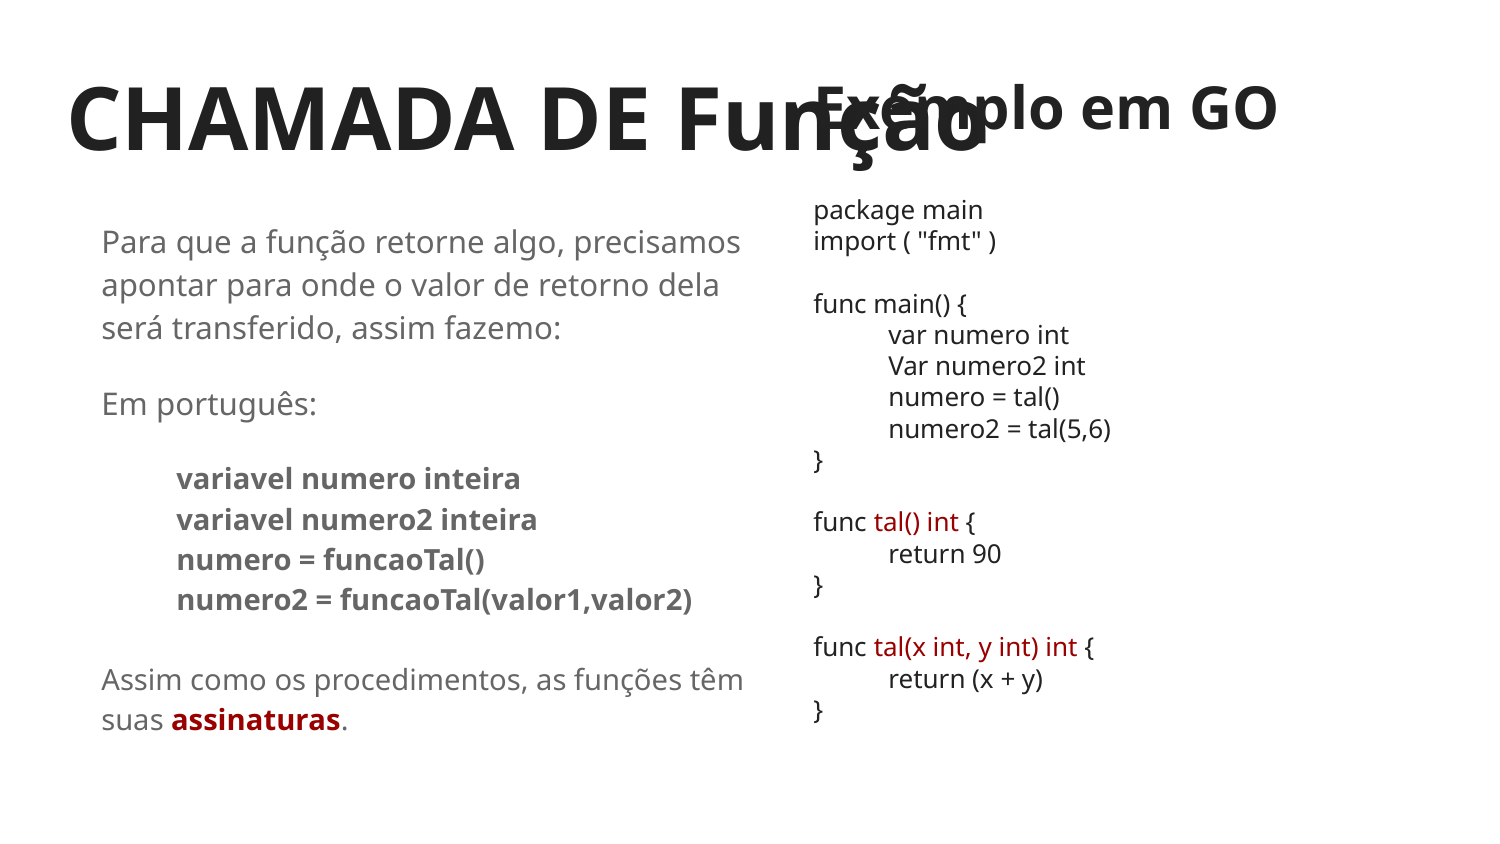

# CHAMADA DE Função
Exemplo em GO
package main
import ( "fmt" )
func main() {
	var numero int
	Var numero2 int
	numero = tal()
numero2 = tal(5,6)
}
func tal() int {
return 90
}
func tal(x int, y int) int {
return (x + y)
}
Para que a função retorne algo, precisamos apontar para onde o valor de retorno dela será transferido, assim fazemo:
Em português:
variavel numero inteira
variavel numero2 inteira
numero = funcaoTal()
numero2 = funcaoTal(valor1,valor2)
Assim como os procedimentos, as funções têm suas assinaturas.